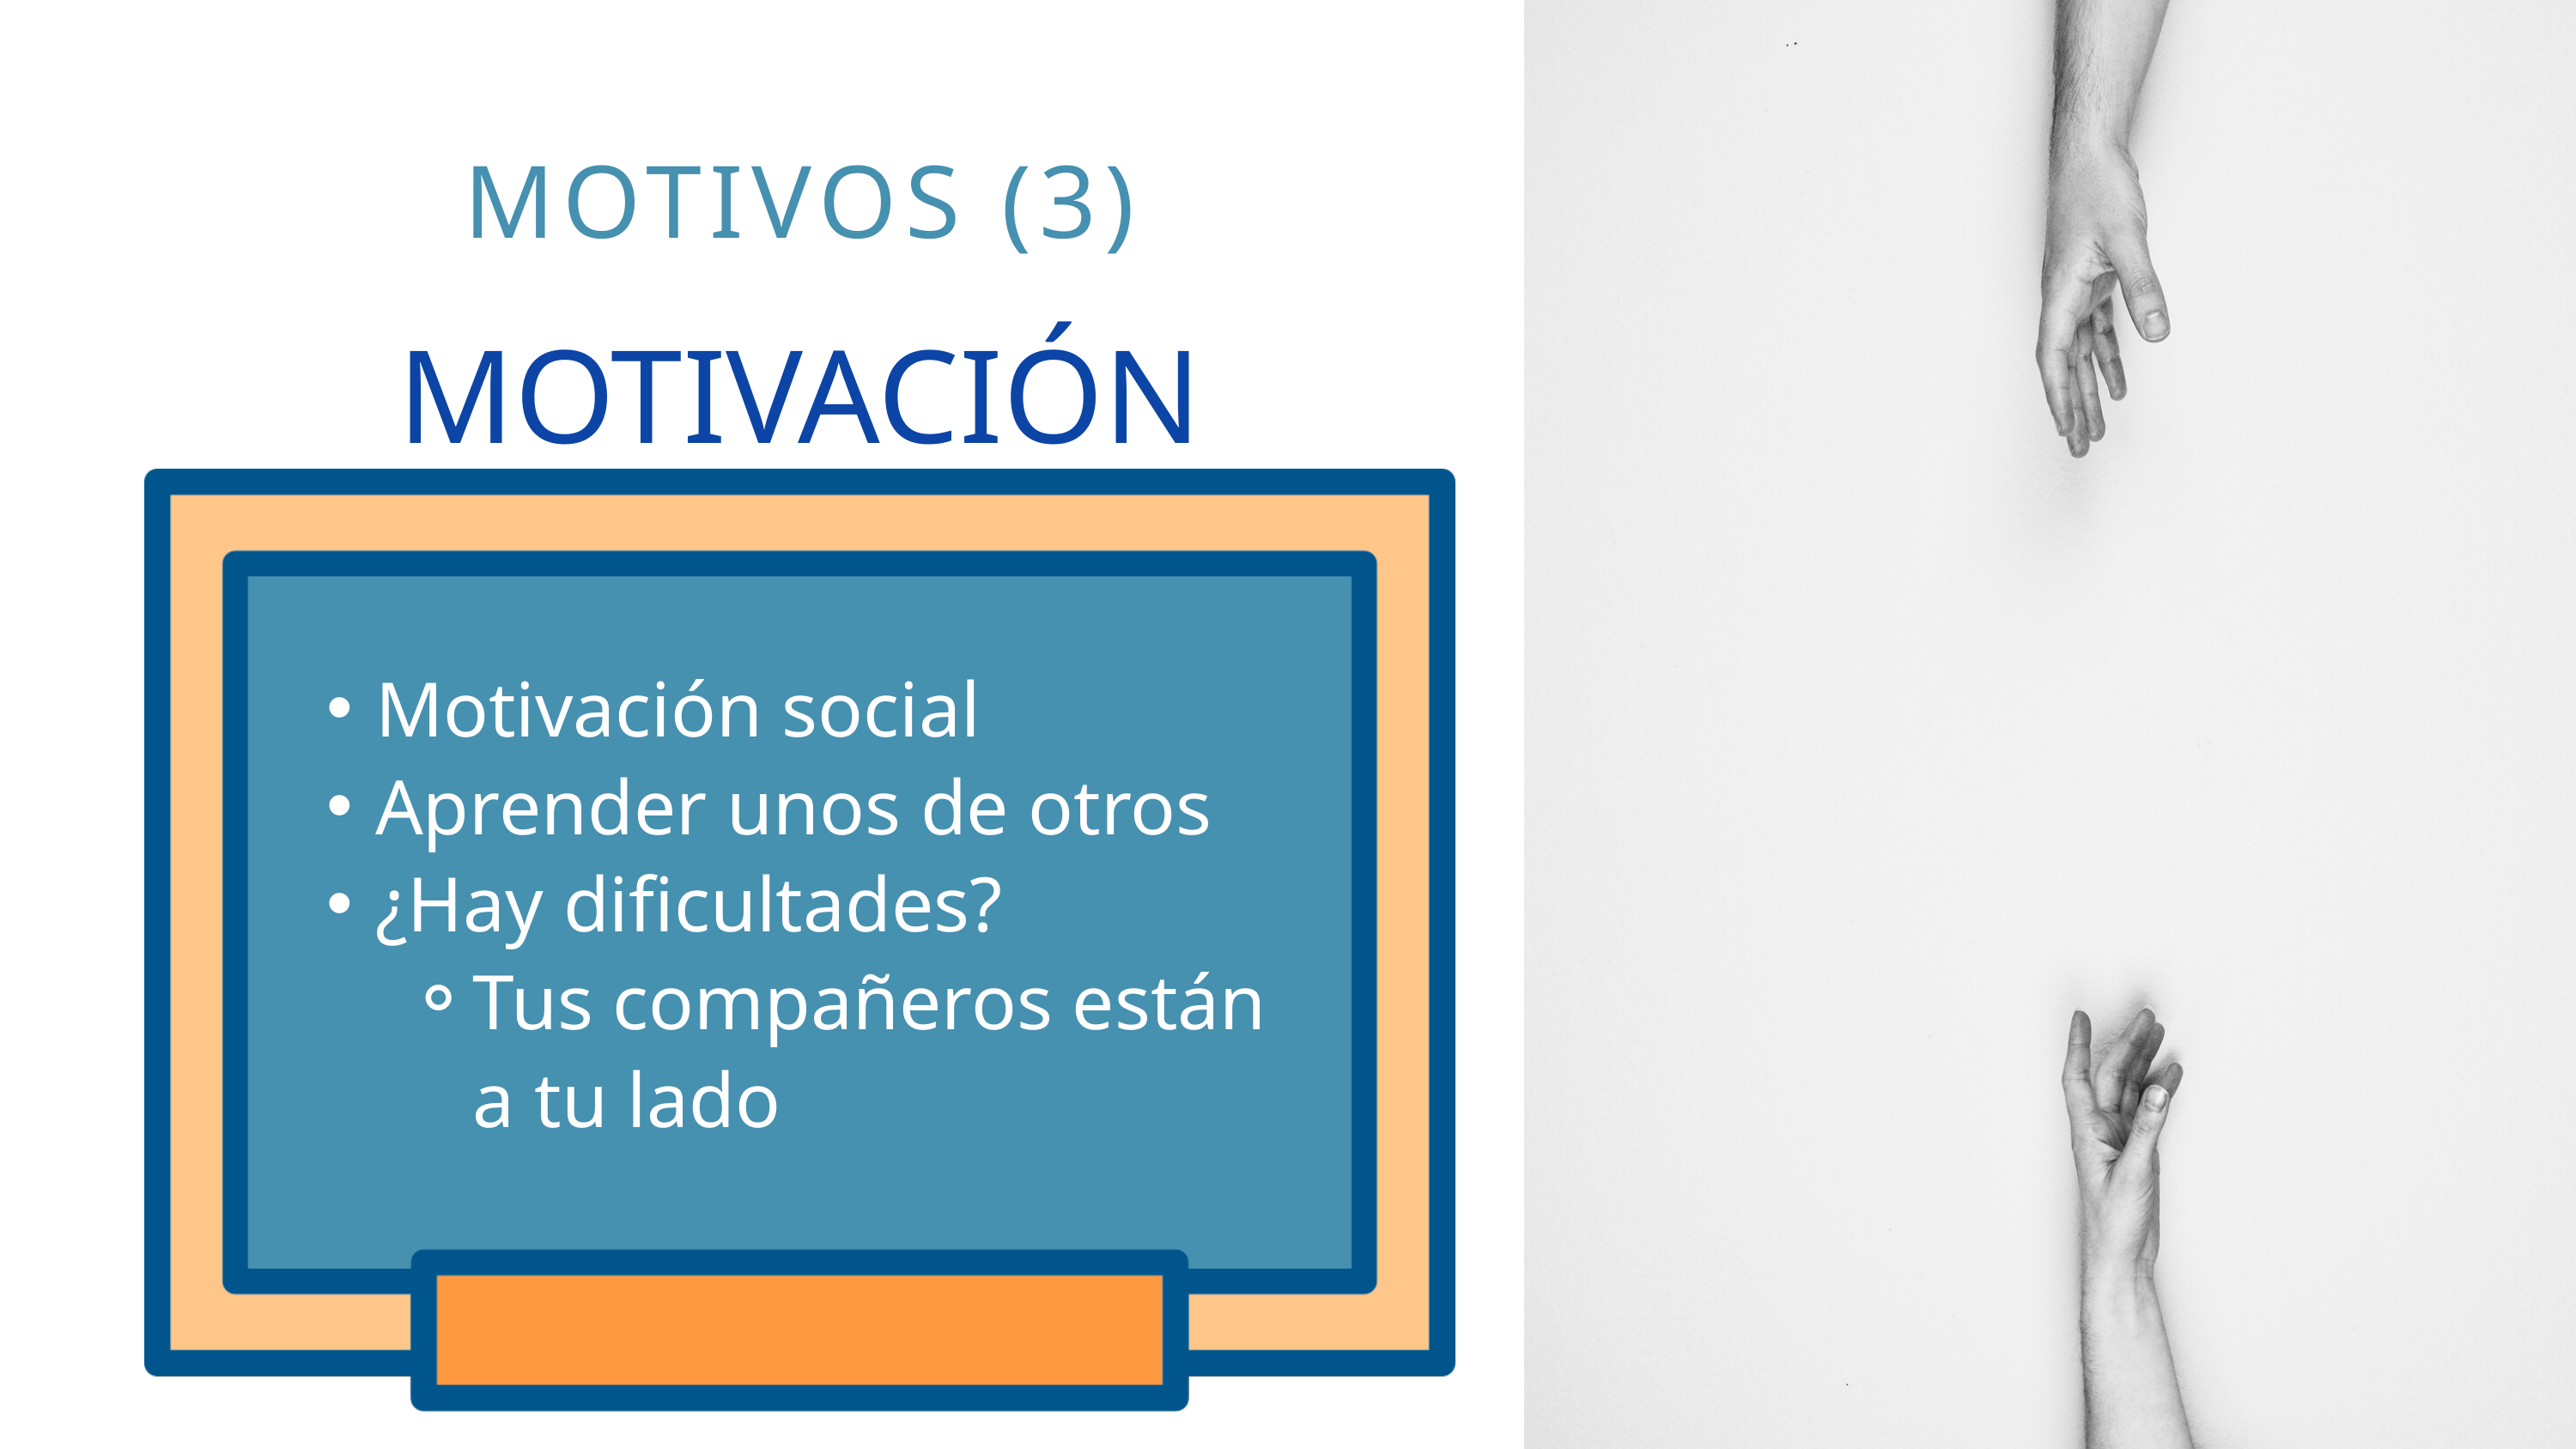

MOTIVOS (3)
MOTIVACIÓN
Motivación social
Aprender unos de otros
¿Hay dificultades?
Tus compañeros están a tu lado